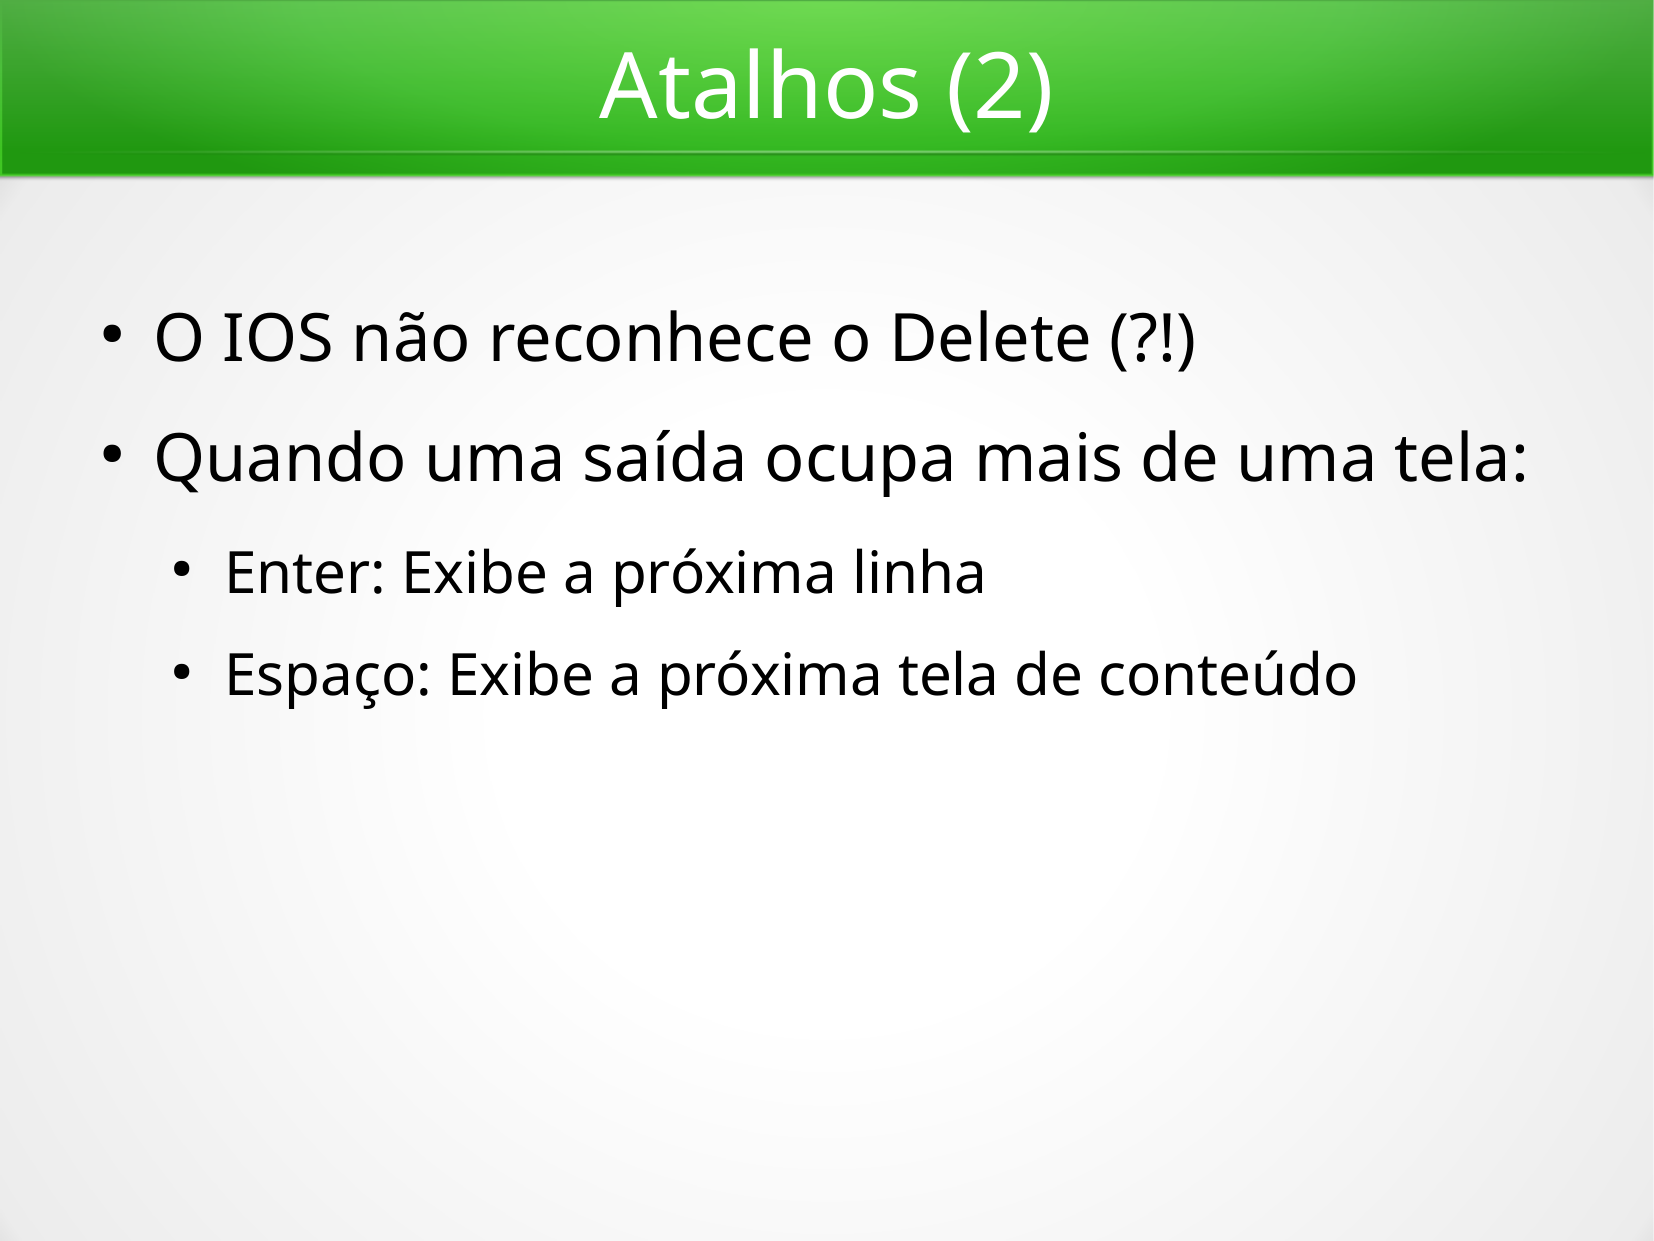

# Atalhos (2)
O IOS não reconhece o Delete (?!)
Quando uma saída ocupa mais de uma tela:
Enter: Exibe a próxima linha
Espaço: Exibe a próxima tela de conteúdo